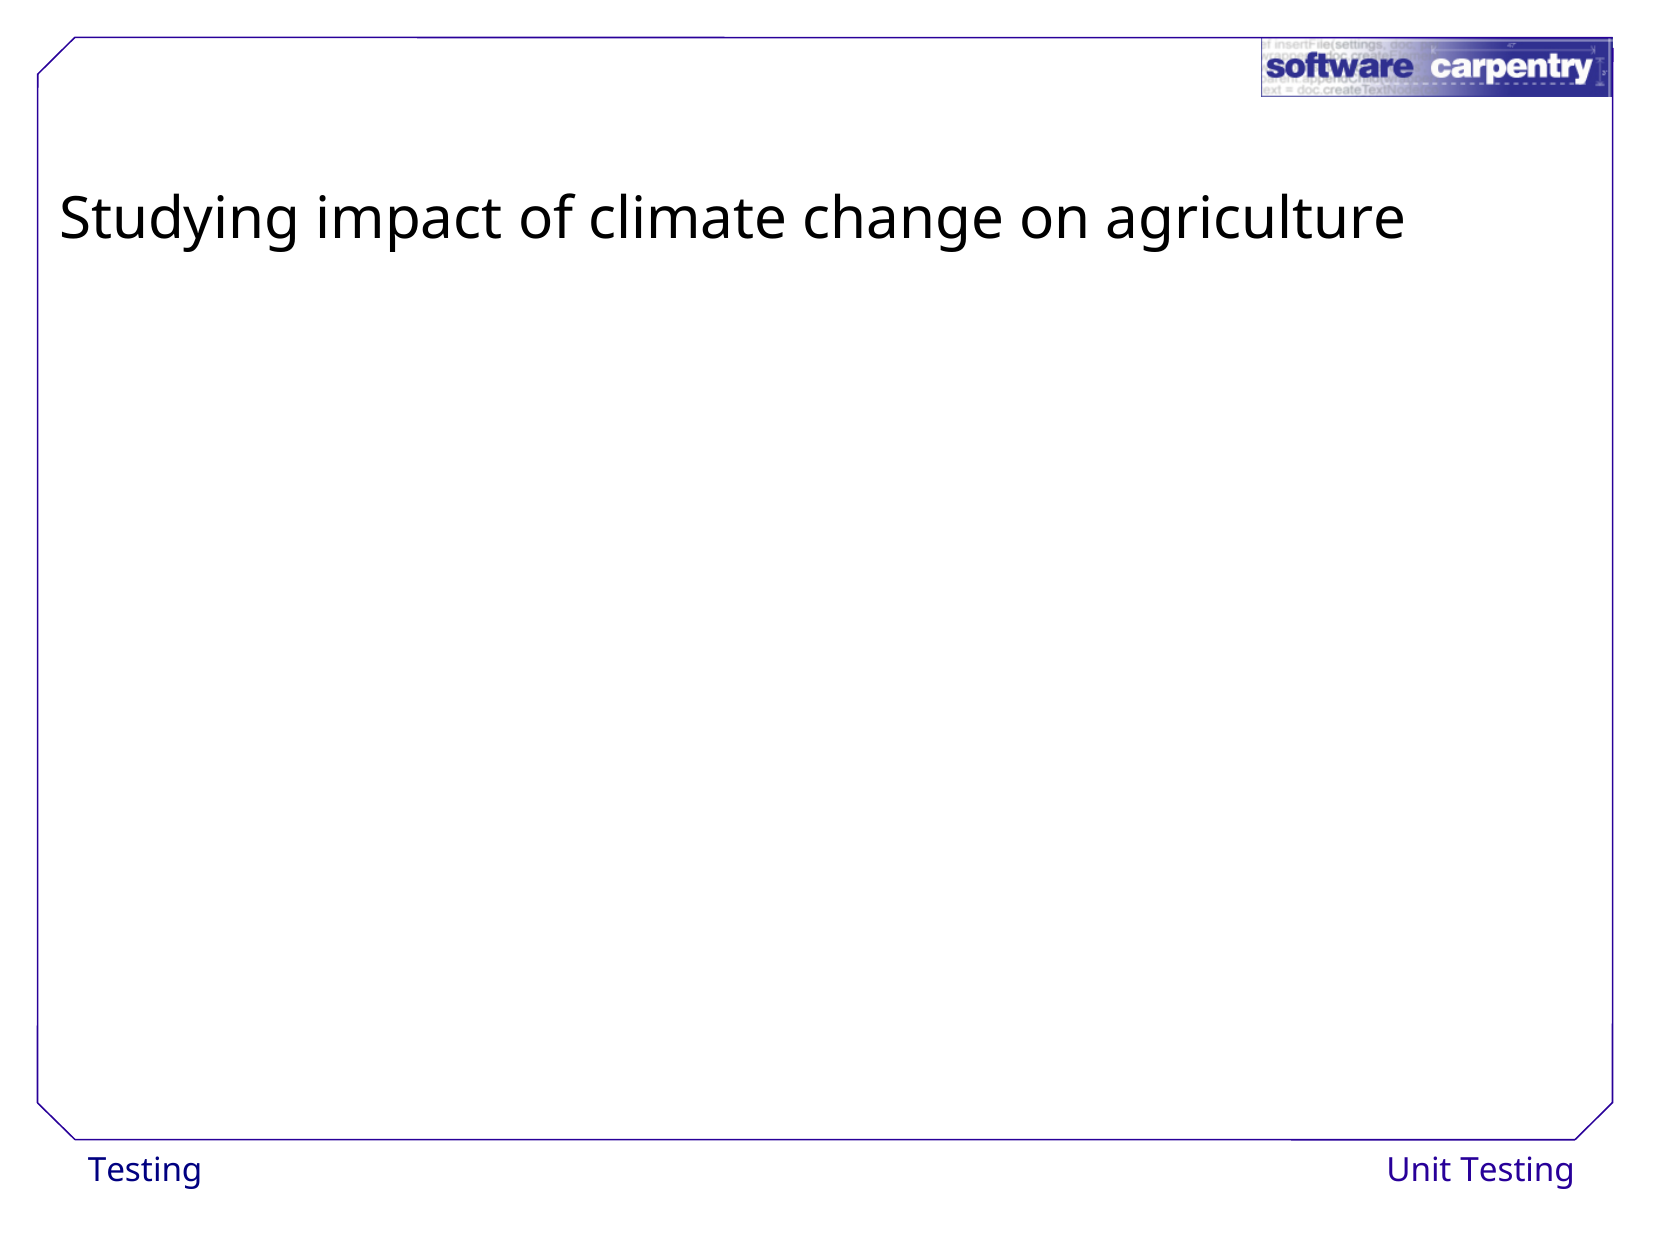

Studying impact of climate change on agriculture